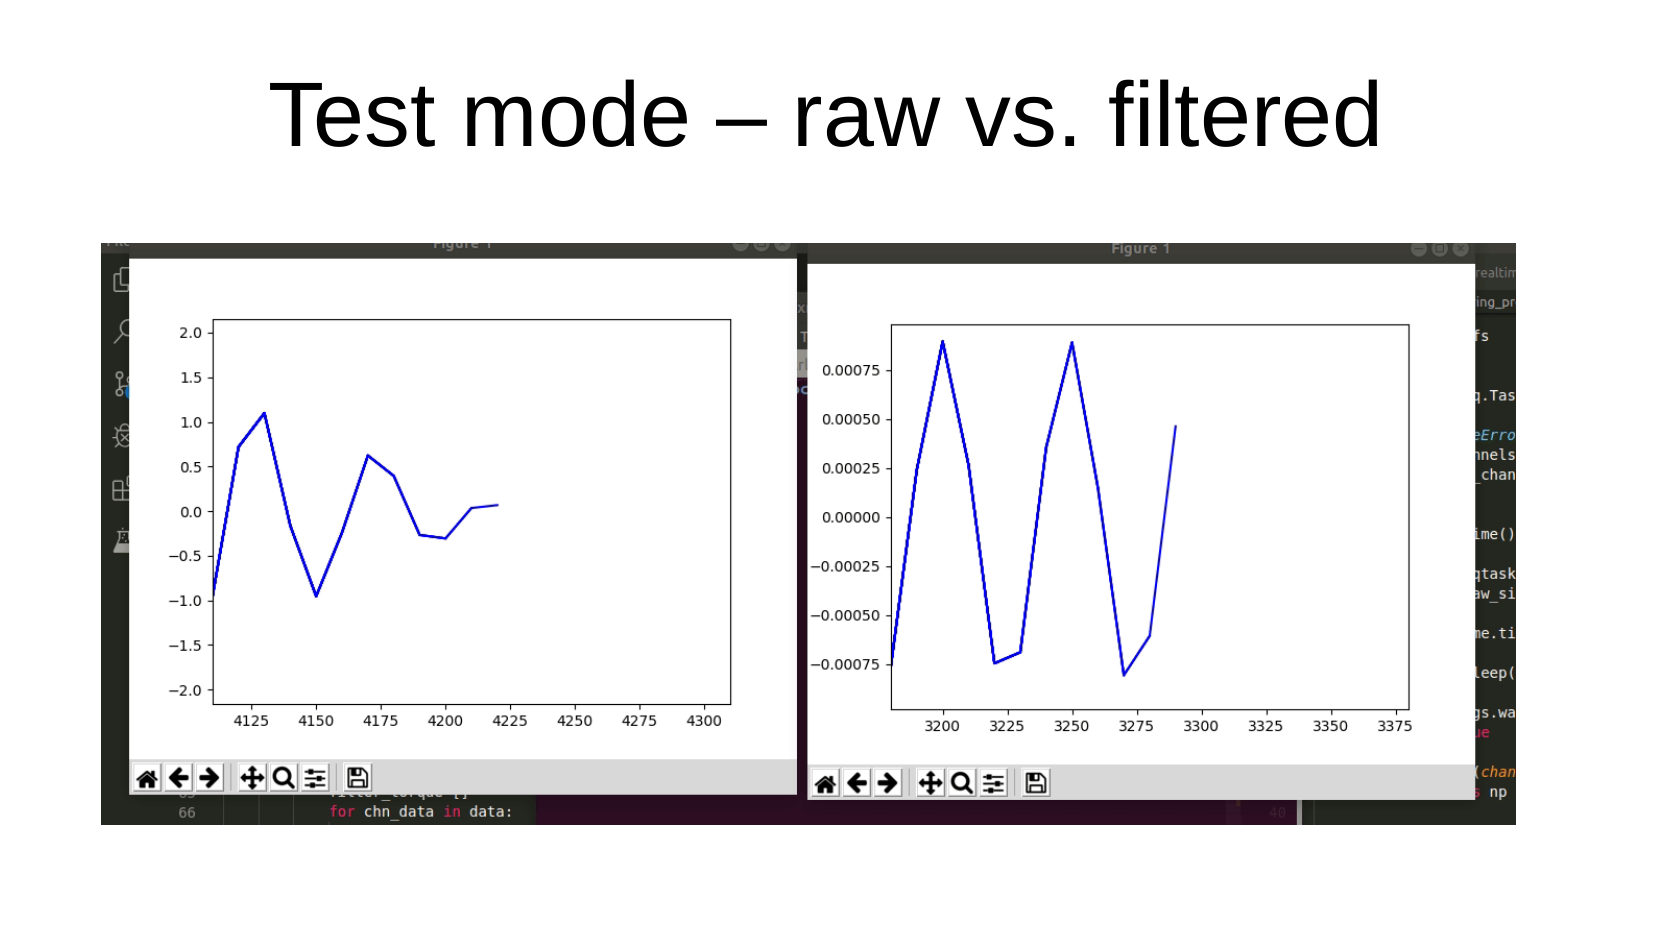

# Test mode – raw vs. filtered